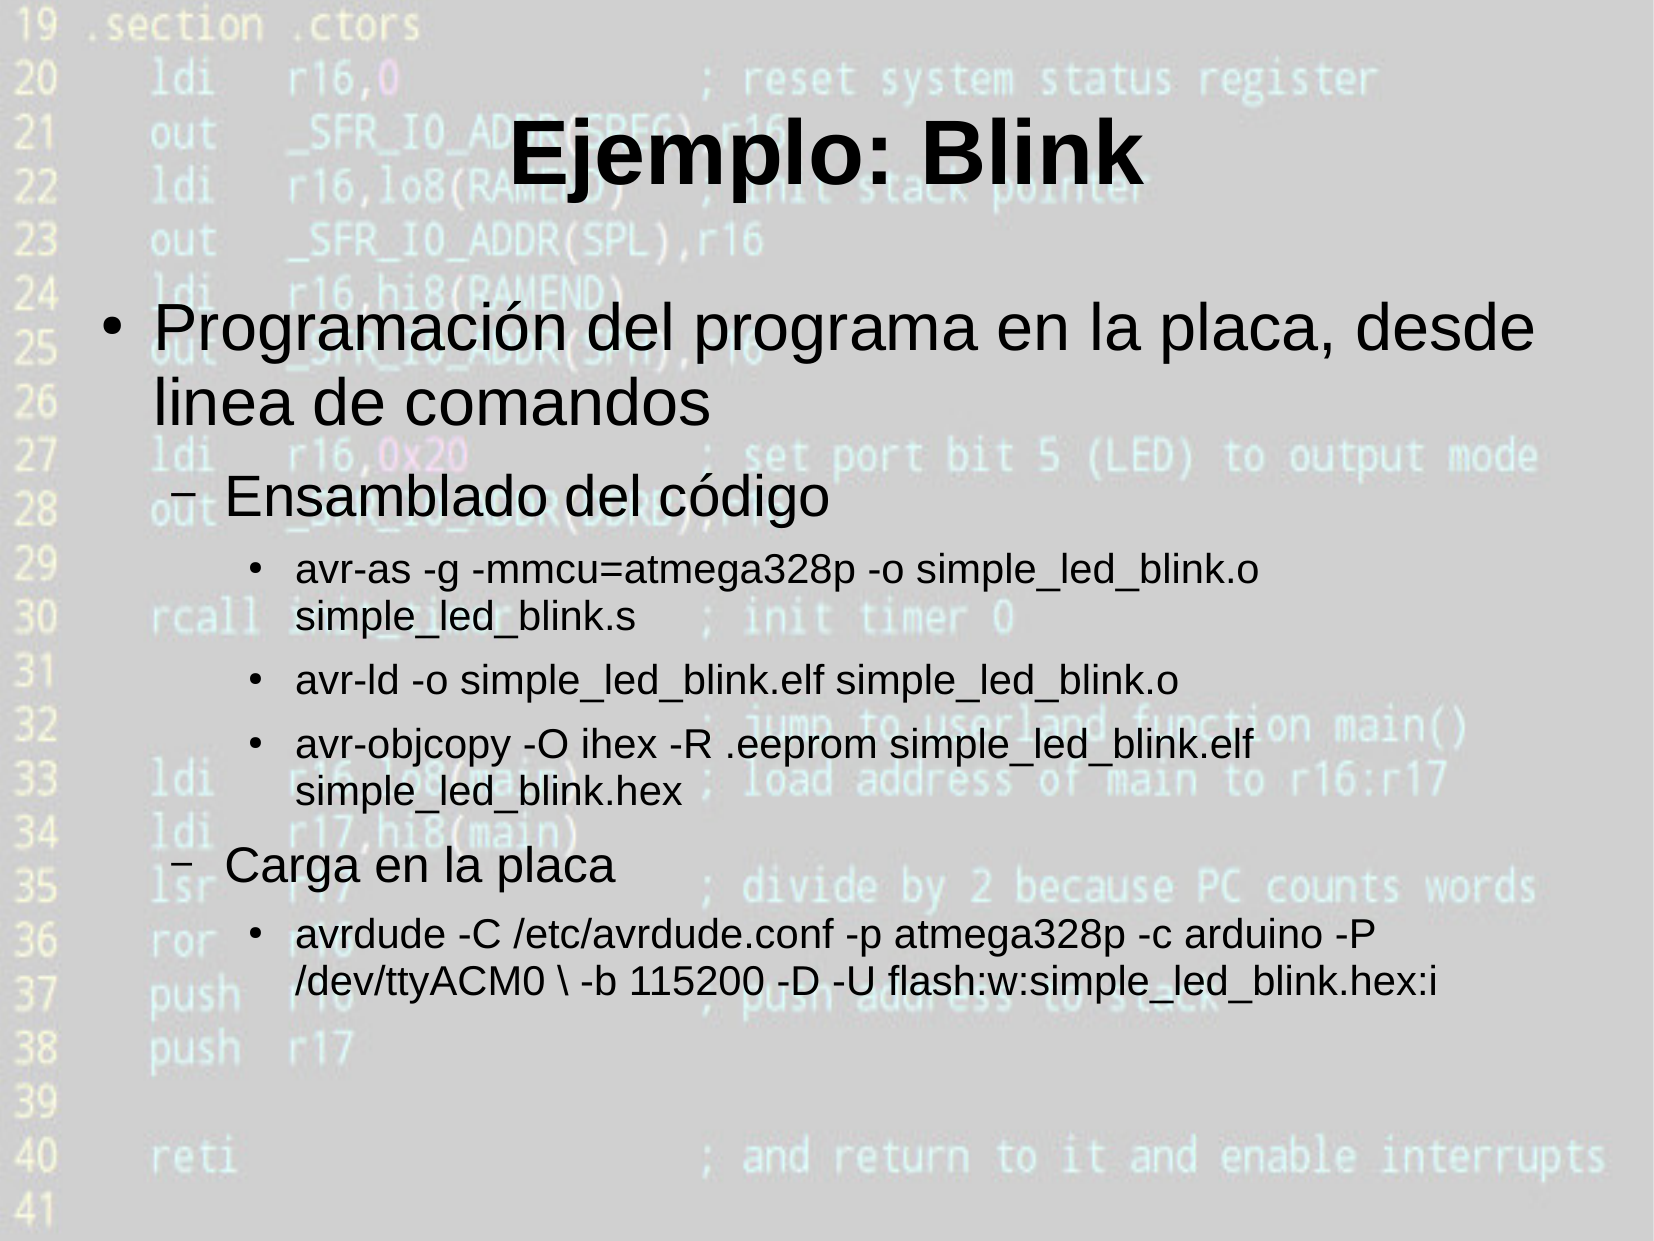

# Ejemplo: Blink
Programación del programa en la placa, desde linea de comandos
Ensamblado del código
avr-as -g -mmcu=atmega328p -o simple_led_blink.o simple_led_blink.s
avr-ld -o simple_led_blink.elf simple_led_blink.o
avr-objcopy -O ihex -R .eeprom simple_led_blink.elf simple_led_blink.hex
Carga en la placa
avrdude -C /etc/avrdude.conf -p atmega328p -c arduino -P /dev/ttyACM0 \ -b 115200 -D -U flash:w:simple_led_blink.hex:i